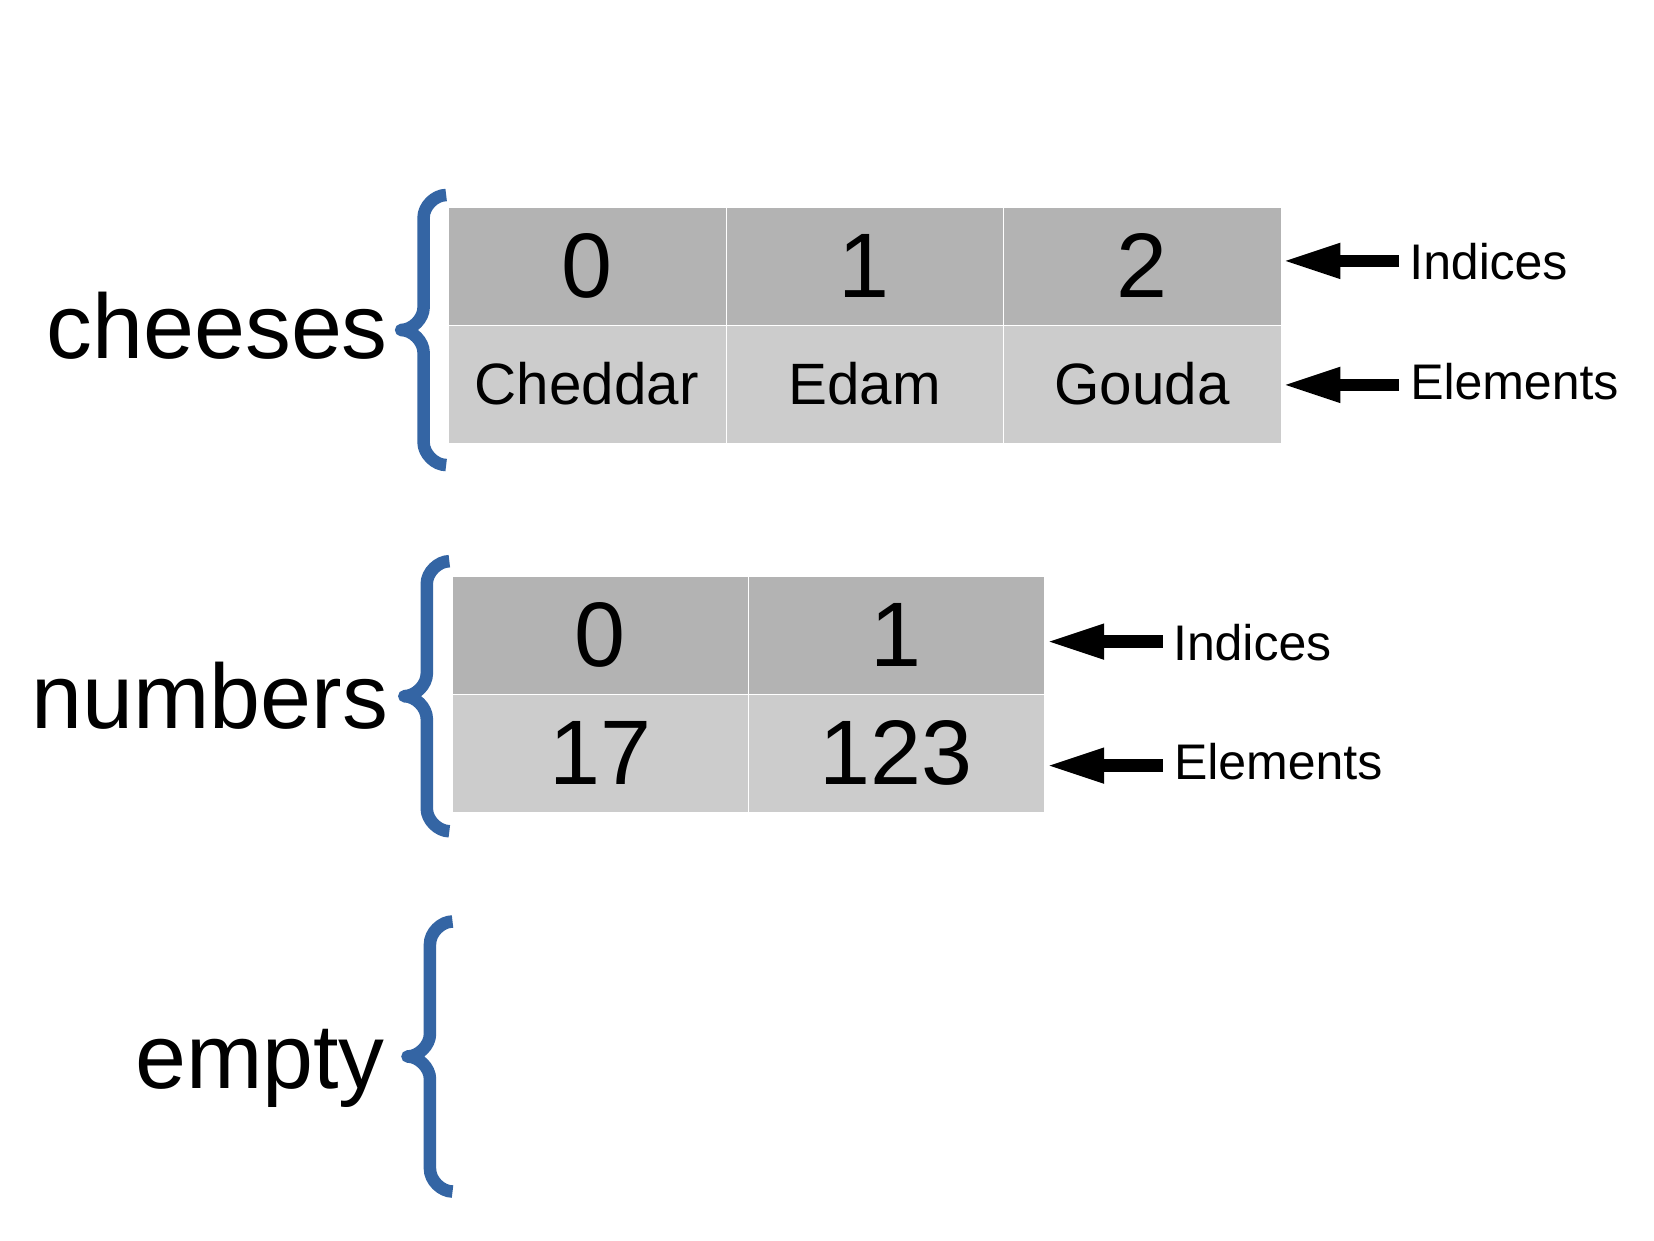

| 0 | 1 | 2 |
| --- | --- | --- |
| Cheddar | Edam | Gouda |
Indices
cheeses
Elements
| 0 | 1 |
| --- | --- |
| 17 | 123 |
Indices
numbers
Elements
empty